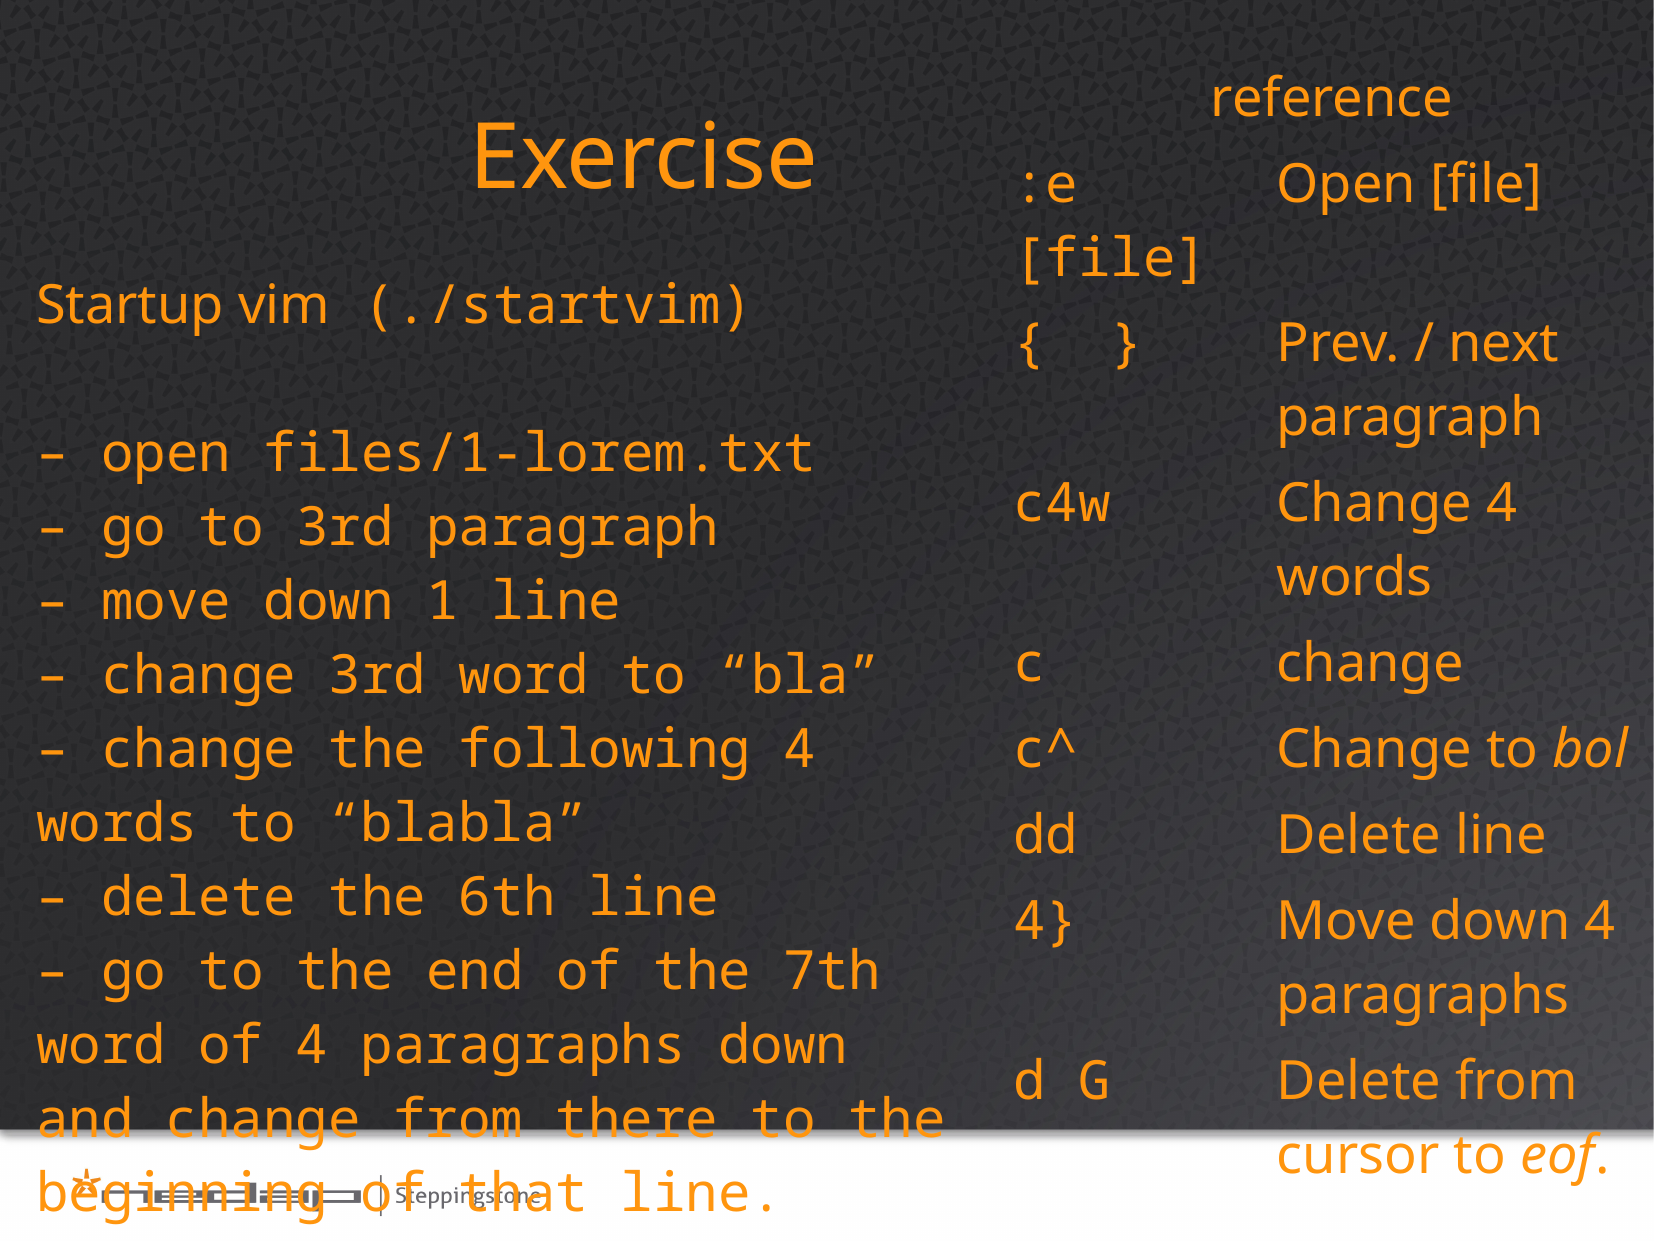

# Exercise
| reference | |
| --- | --- |
| :e [file] | Open [file] |
| { } | Prev. / next paragraph |
| c4w | Change 4 words |
| c | change |
| c^ | Change to bol |
| dd | Delete line |
| 4} | Move down 4 paragraphs |
| d G | Delete from cursor to eof. |
Startup vim (./startvim)
– open files/1-lorem.txt
– go to 3rd paragraph
– move down 1 line
– change 3rd word to “bla”
– change the following 4 words to “blabla”
– delete the 6th line
– go to the end of the 7th word of 4 paragraphs down and change from there to the beginning of that line.